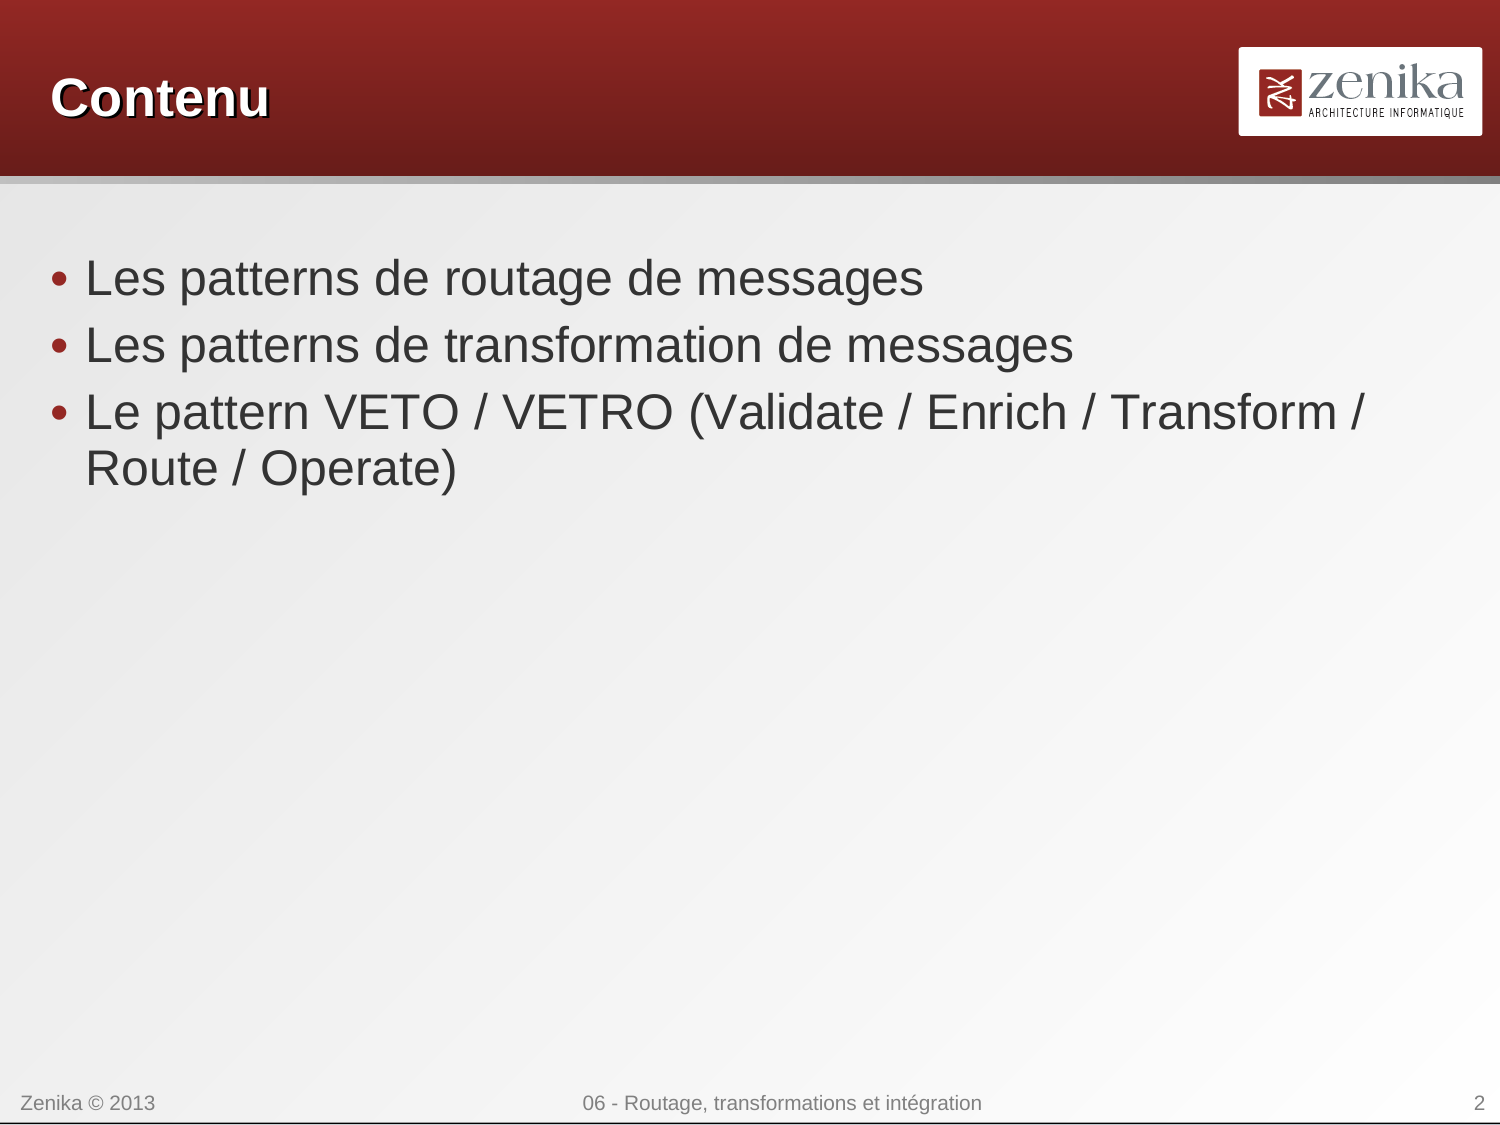

# Contenu
Les patterns de routage de messages
Les patterns de transformation de messages
Le pattern VETO / VETRO (Validate / Enrich / Transform / Route / Operate)